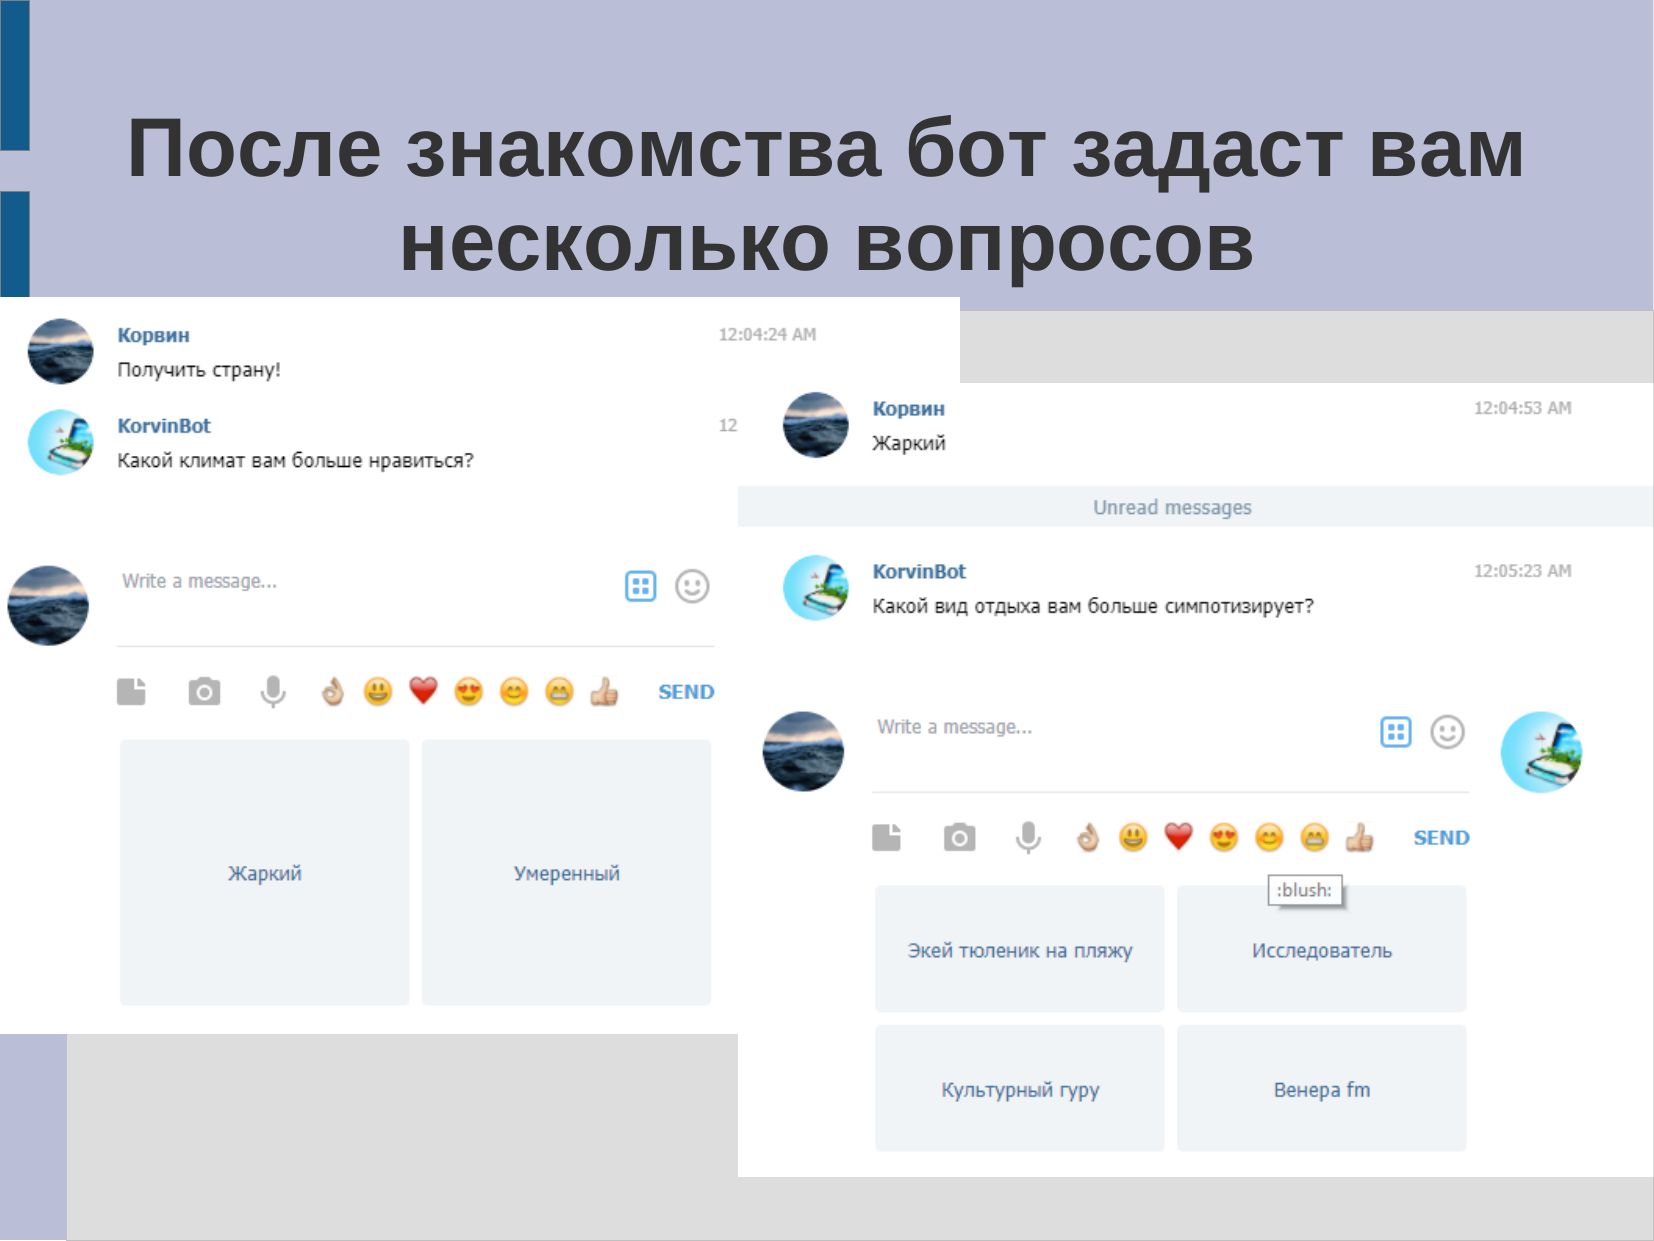

# После знакомства бот задаст вам несколько вопросов